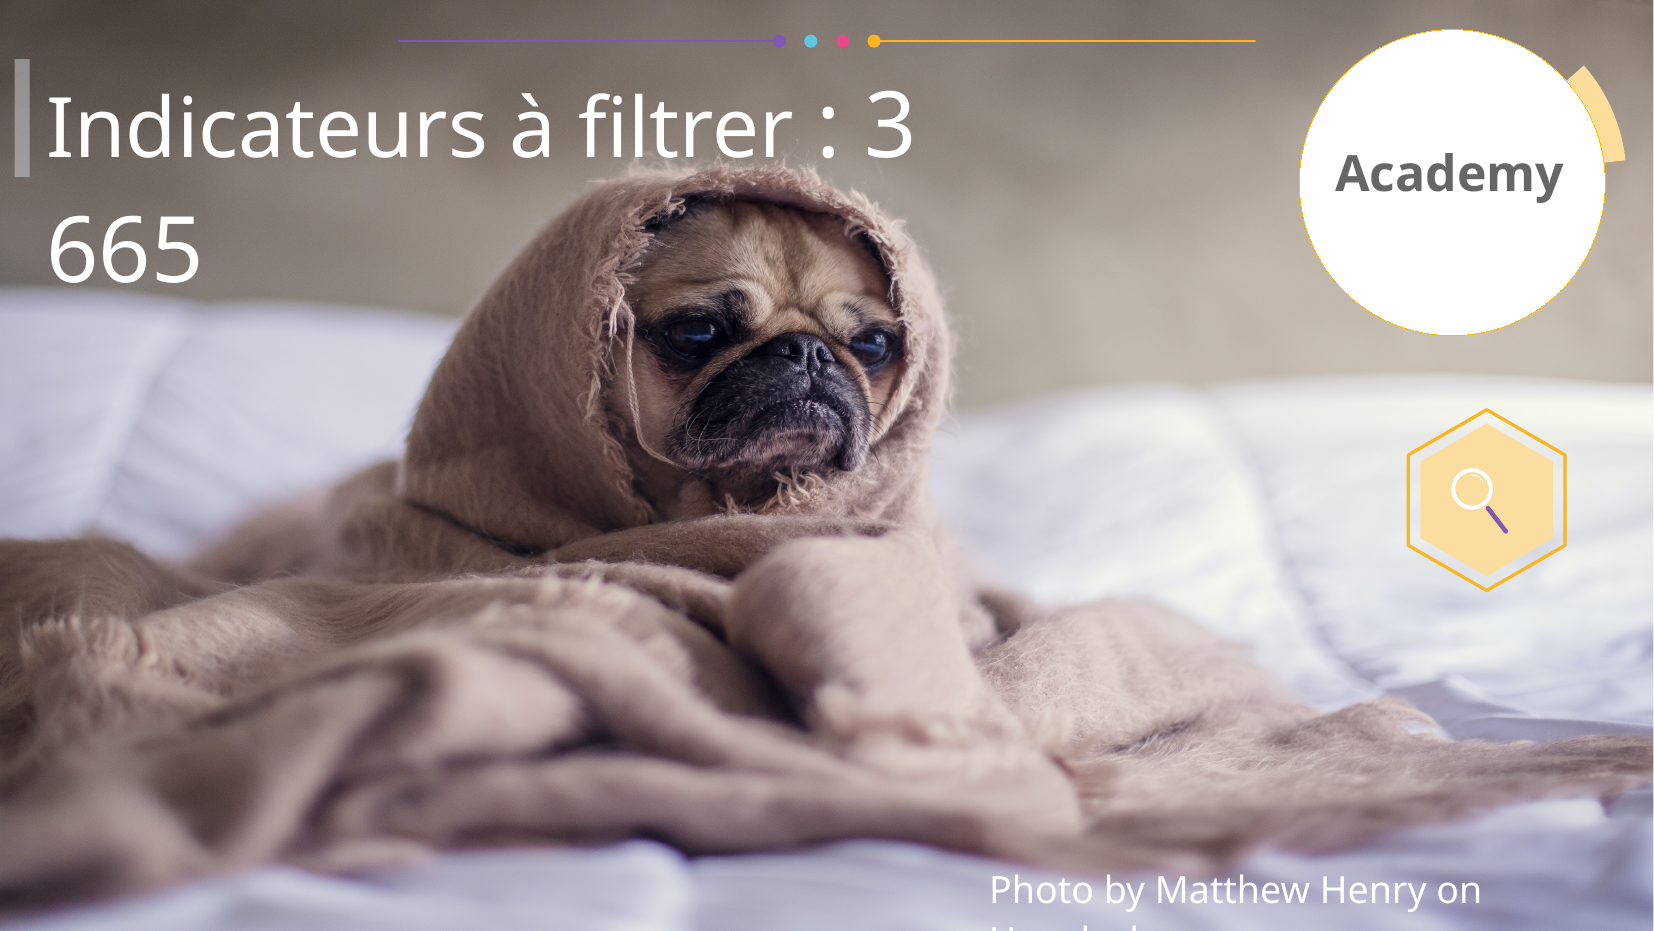

Indicateurs à filtrer : 3 665
Academy
Photo by Matthew Henry on Unsplash